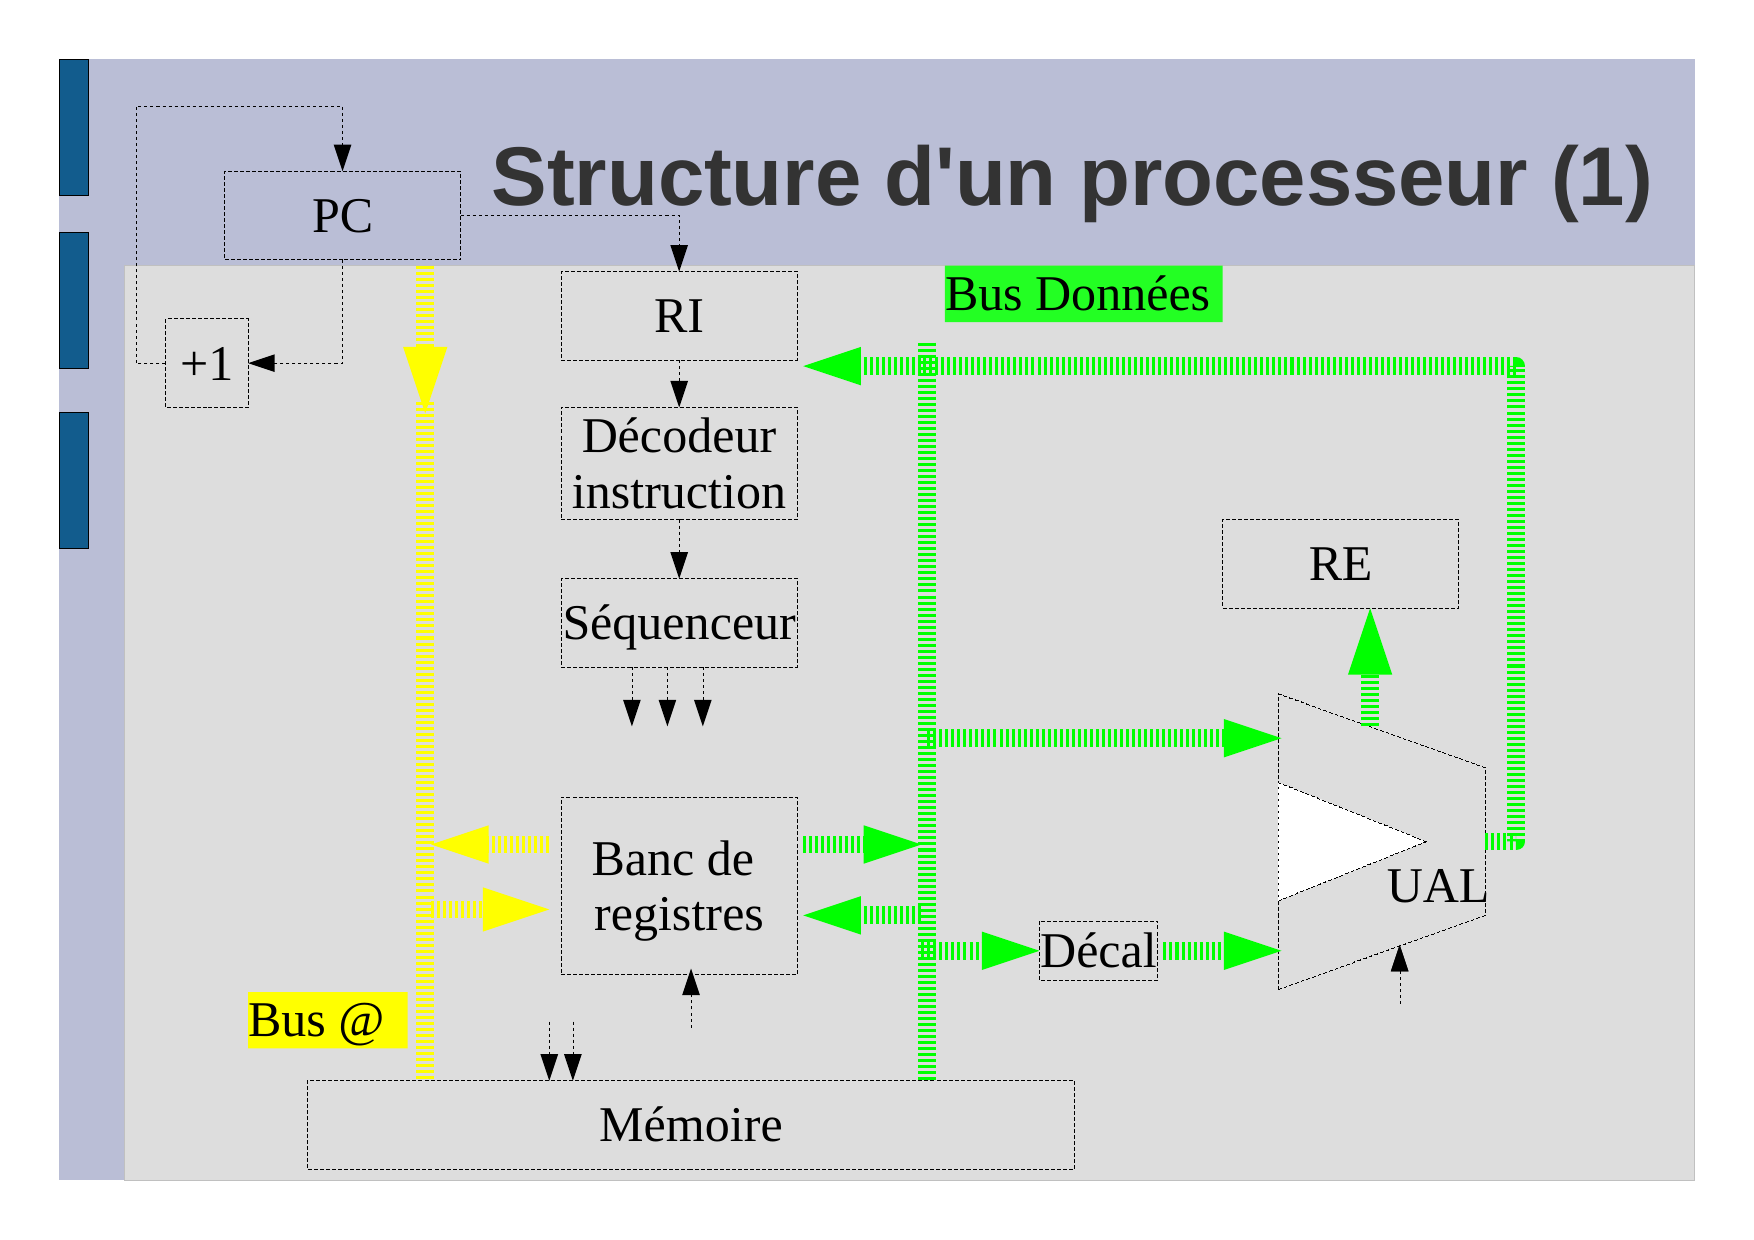

# Structure d'un processeur (1)
PC
Bus Données
RI
+1
Décodeur
instruction
RE
Séquenceur
UAL
Banc de
registres
Décal
Bus @
Mémoire